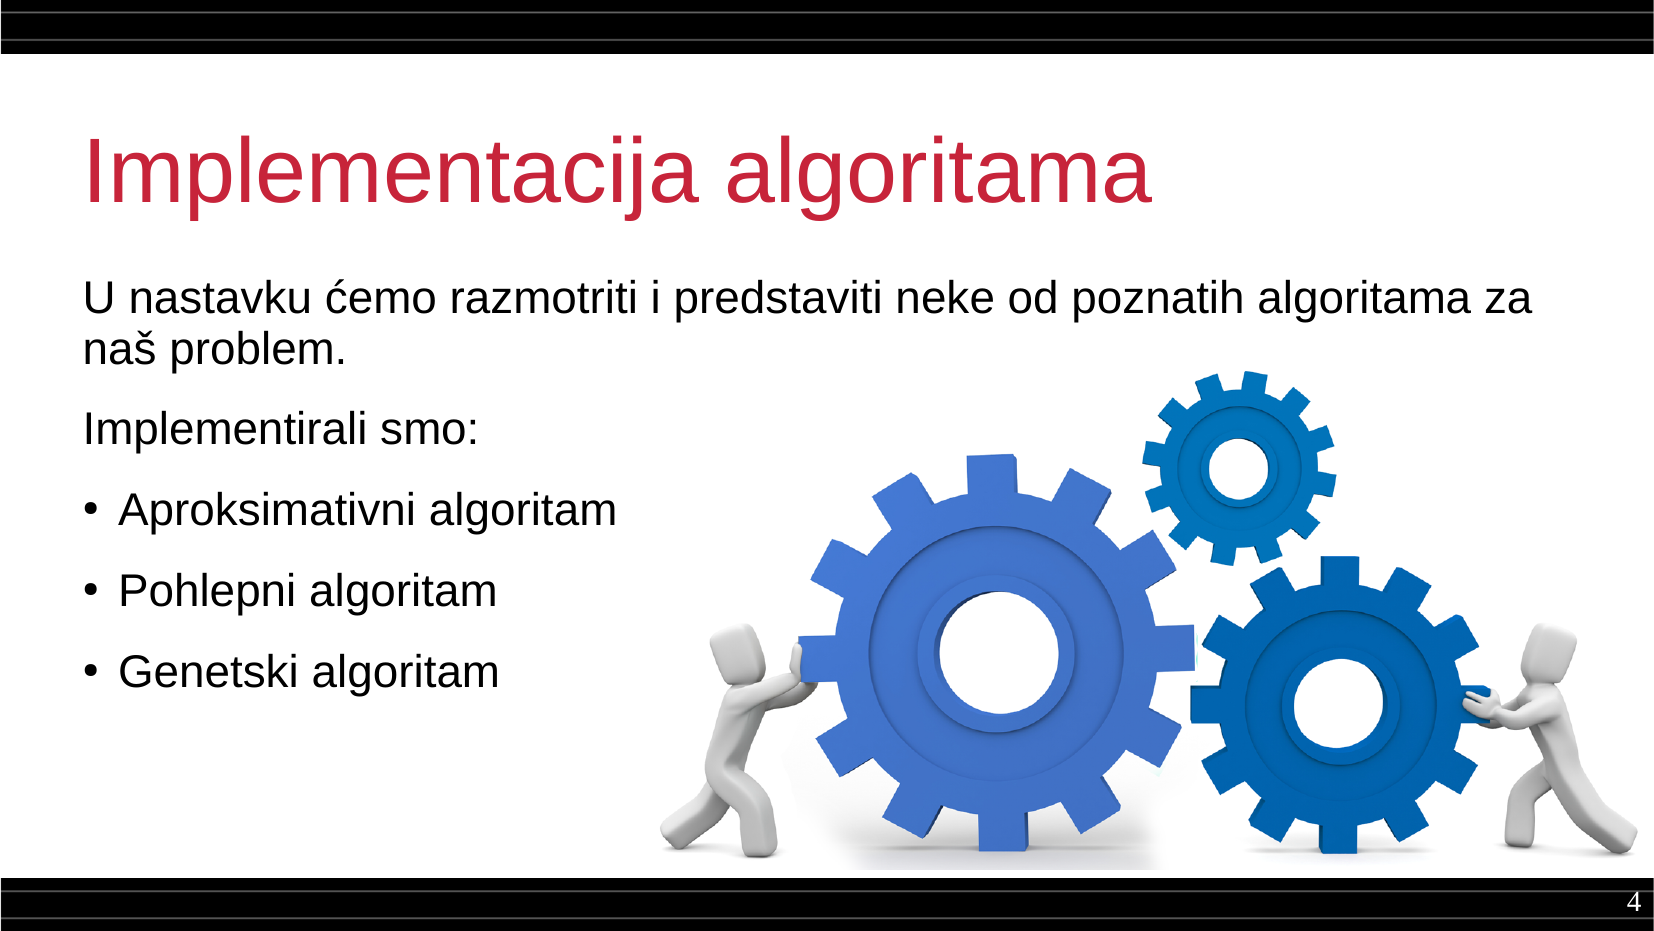

# Implementacija algoritama
U nastavku ćemo razmotriti i predstaviti neke od poznatih algoritama za naš problem.
Implementirali smo:
Aproksimativni algoritam
Pohlepni algoritam
Genetski algoritam